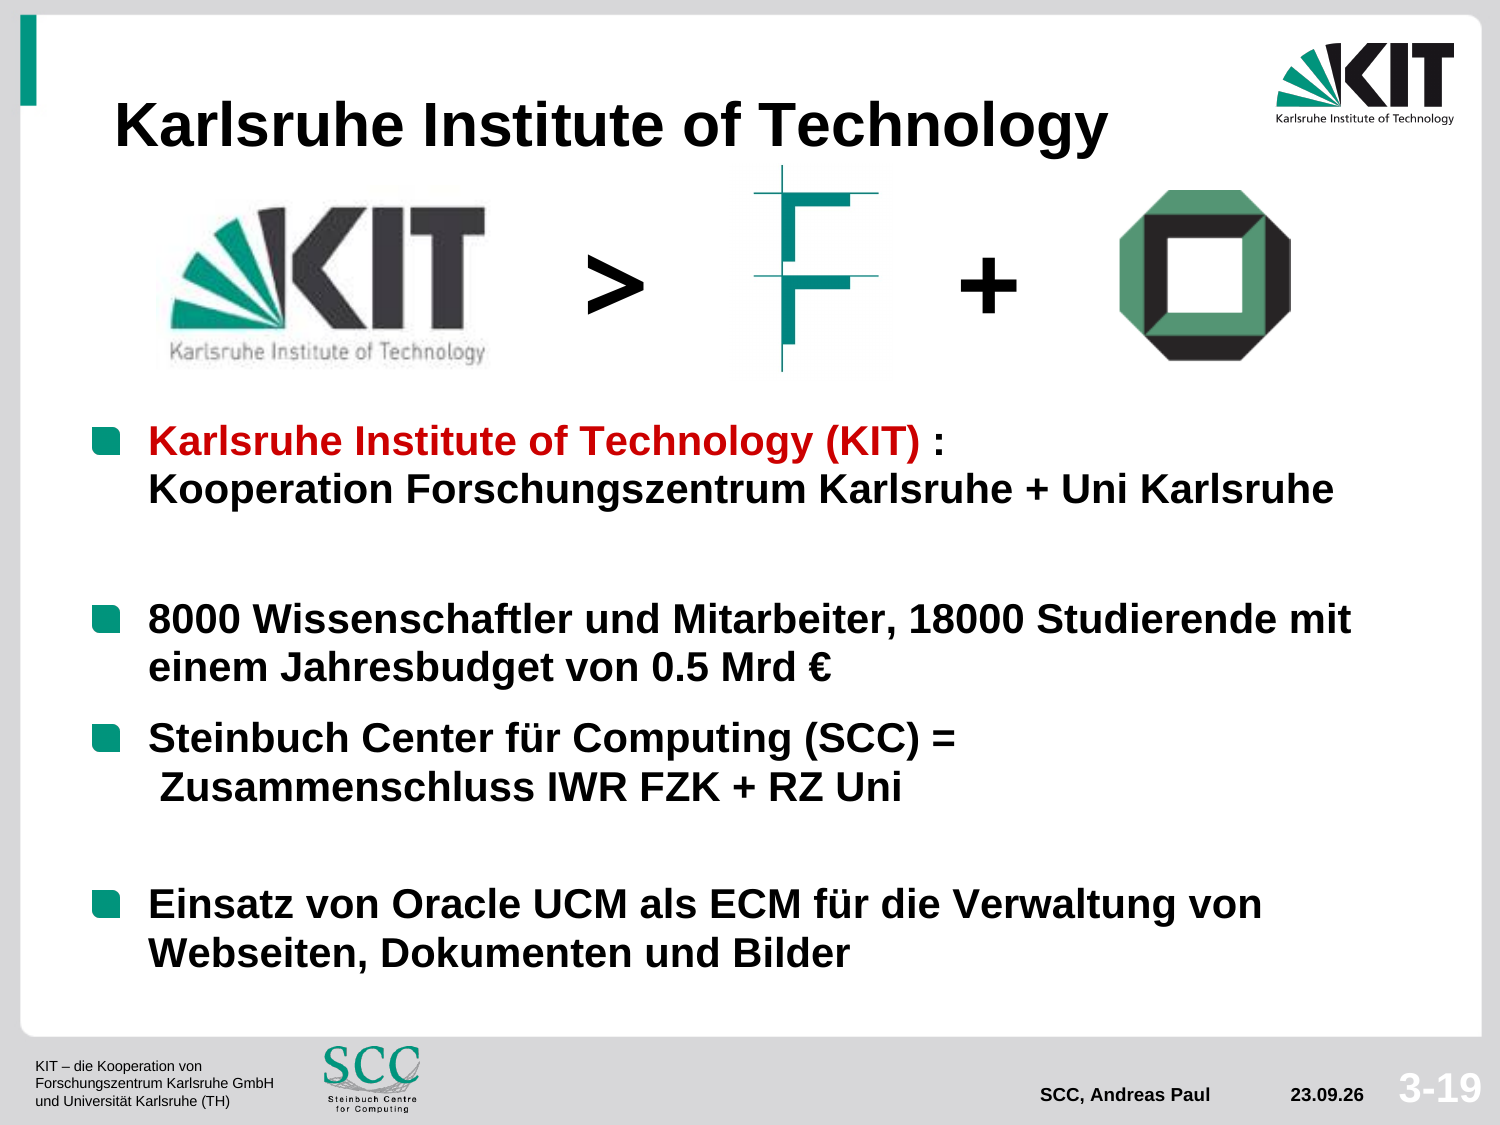

# Karlsruhe Institute of Technology
>
+
Karlsruhe Institute of Technology (KIT) :
Kooperation Forschungszentrum Karlsruhe + Uni Karlsruhe
8000 Wissenschaftler und Mitarbeiter, 18000 Studierende mit
einem Jahresbudget von 0.5 Mrd €
Steinbuch Center für Computing (SCC) =
 Zusammenschluss IWR FZK + RZ Uni
Einsatz von Oracle UCM als ECM für die Verwaltung von Webseiten, Dokumenten und Bilder
3
SCC, Andreas Paul